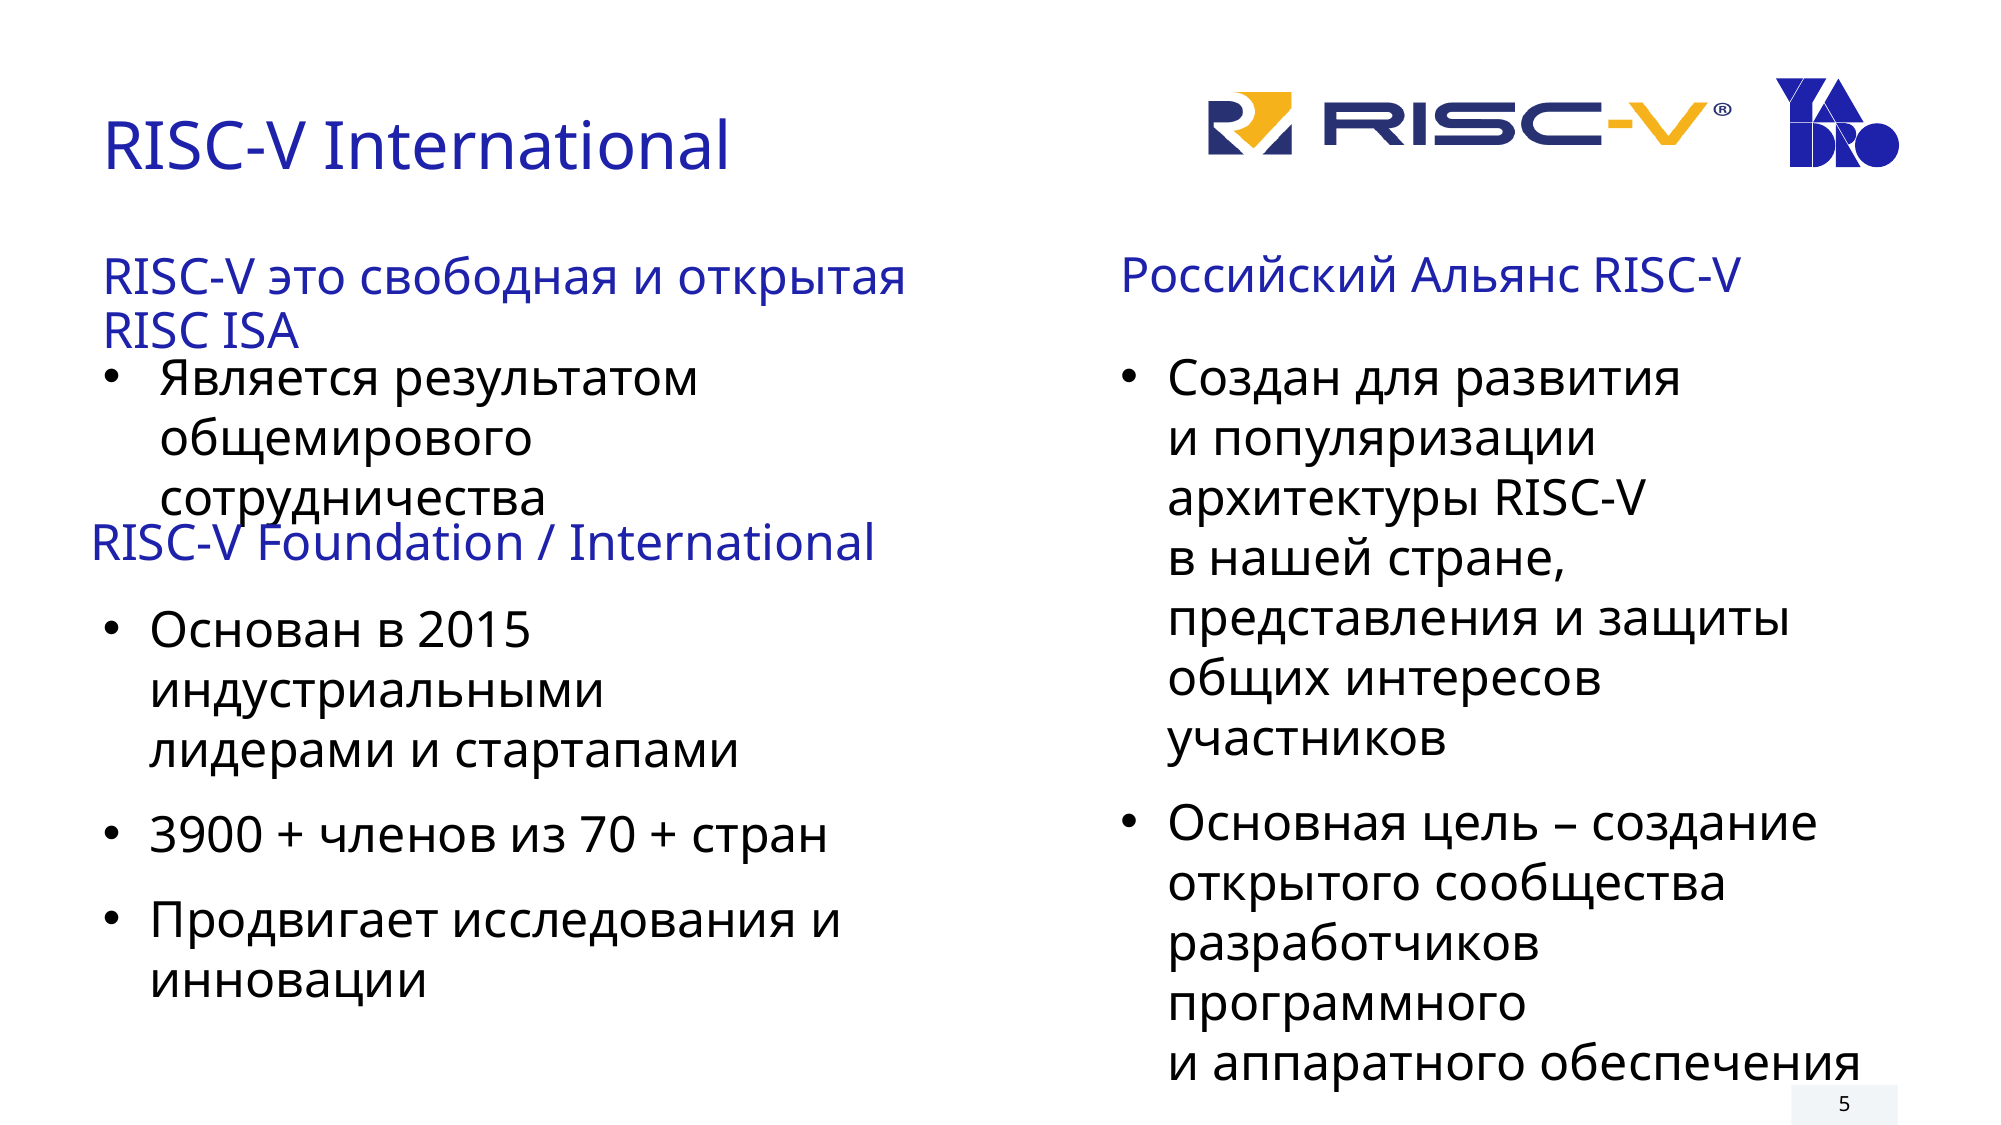

# RISC-V International
RISC-V это свободная и открытая RISC ISA
Российский Альянс RISC-V
Является результатом общемирового
сотрудничества
Создан для развития и популяризации архитектуры RISC-V в нашей стране, представления и защиты общих интересов участников
Основная цель – создание открытого сообщества разработчиков программного и аппаратного обеспечения
RISC-V Foundation / International
Основан в 2015 индустриальными
лидерами и стартапами
3900 + членов из 70 + стран
Продвигает исследования и инновации